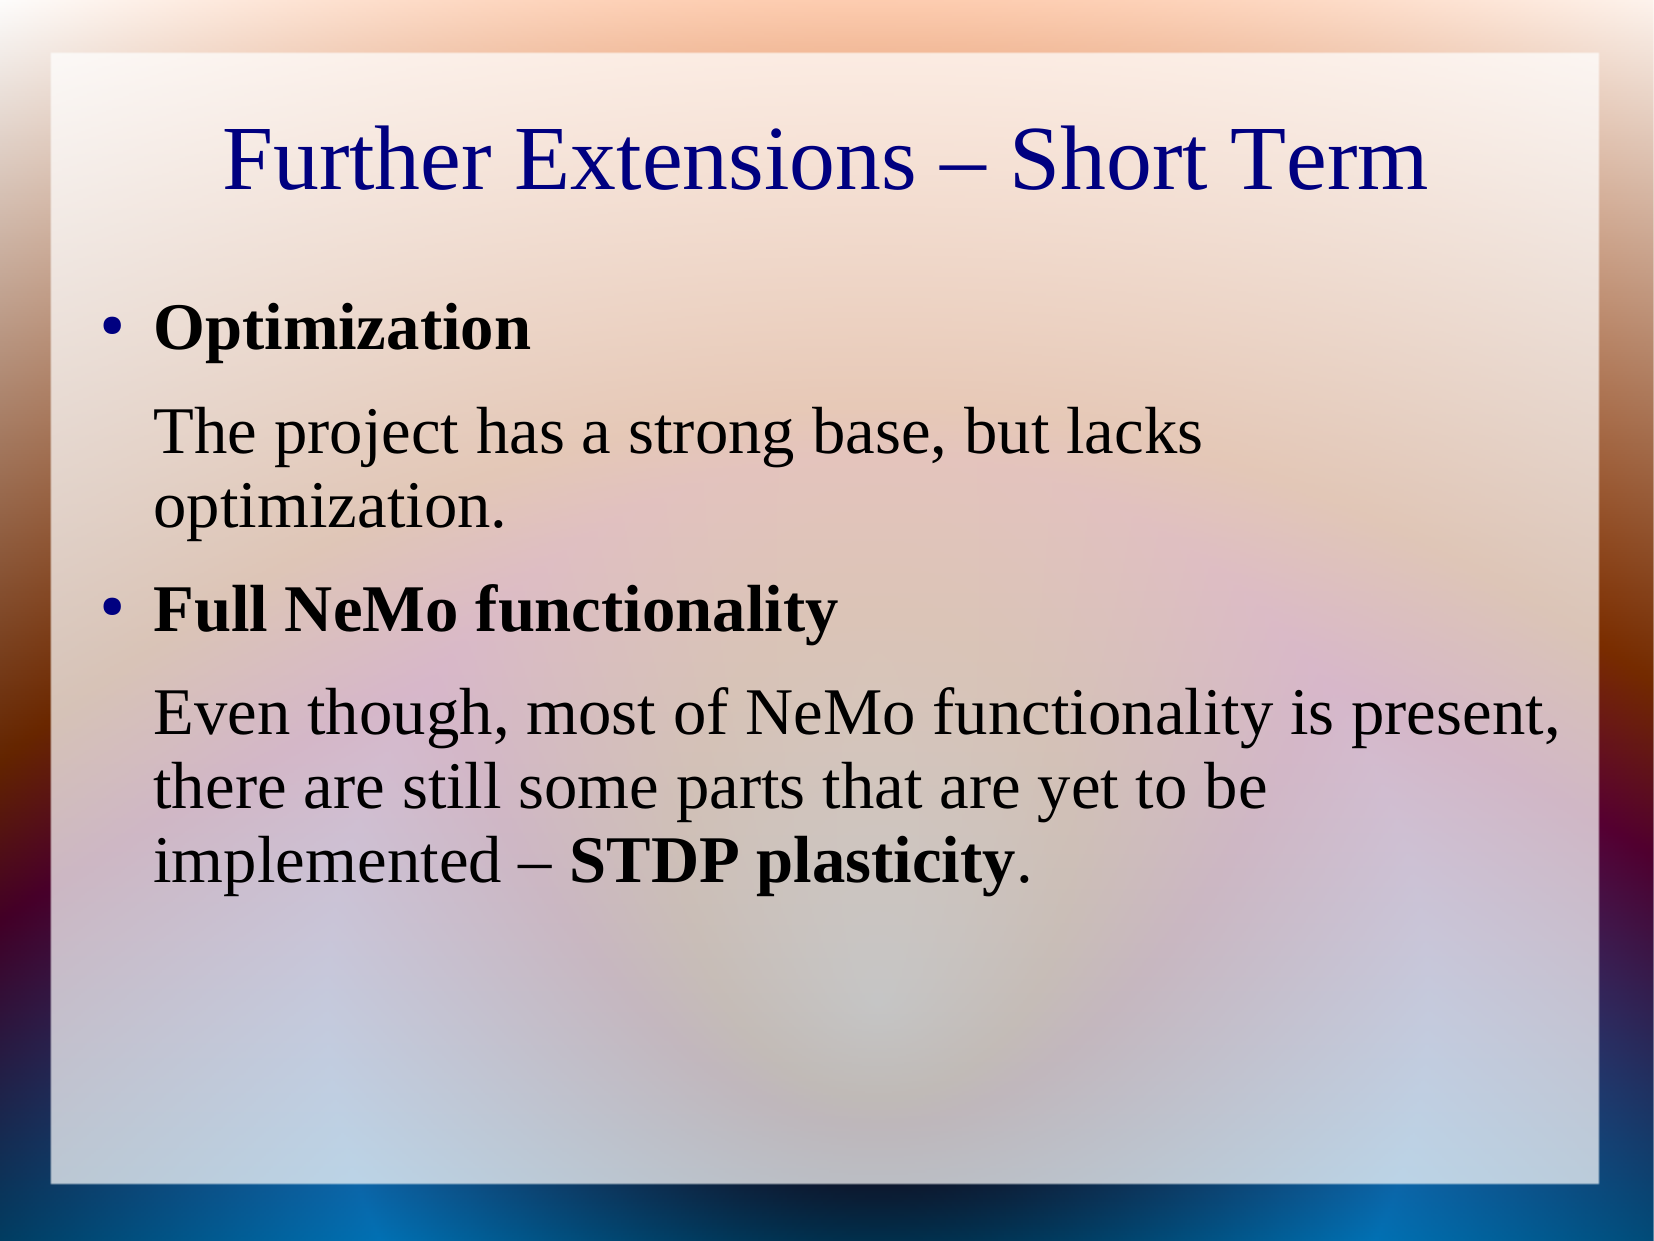

# Further Extensions – Short Term
Optimization
The project has a strong base, but lacks optimization.
Full NeMo functionality
Even though, most of NeMo functionality is present, there are still some parts that are yet to be implemented – STDP plasticity.